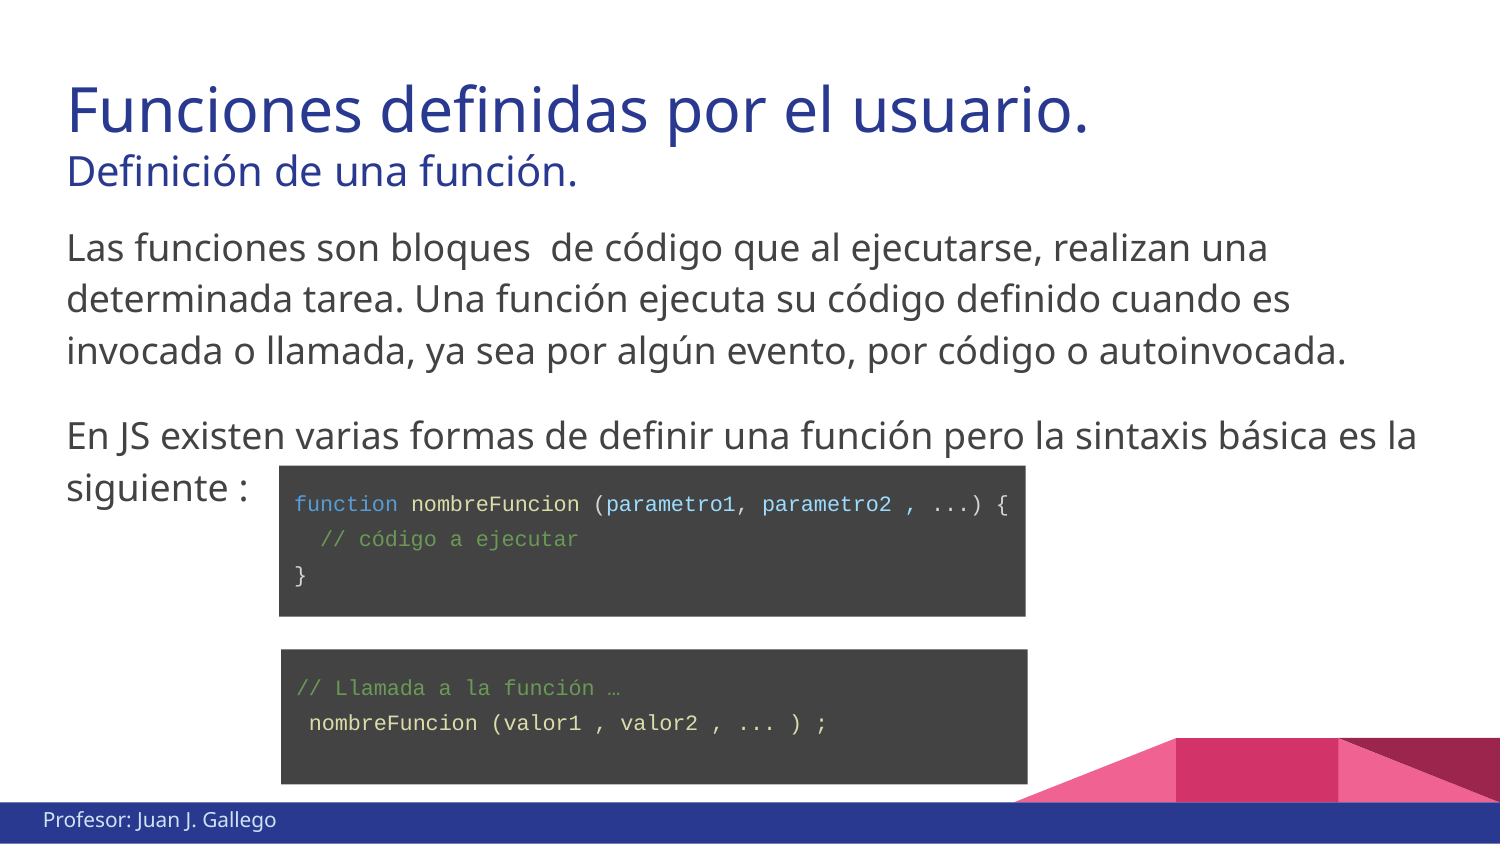

# Funciones definidas por el usuario.
Definición de una función.
Las funciones son bloques de código que al ejecutarse, realizan una determinada tarea. Una función ejecuta su código definido cuando es invocada o llamada, ya sea por algún evento, por código o autoinvocada.
En JS existen varias formas de definir una función pero la sintaxis básica es la siguiente :
function nombreFuncion (parametro1, parametro2 , ...) {
 // código a ejecutar
}
// Llamada a la función …
 nombreFuncion (valor1 , valor2 , ... ) ;